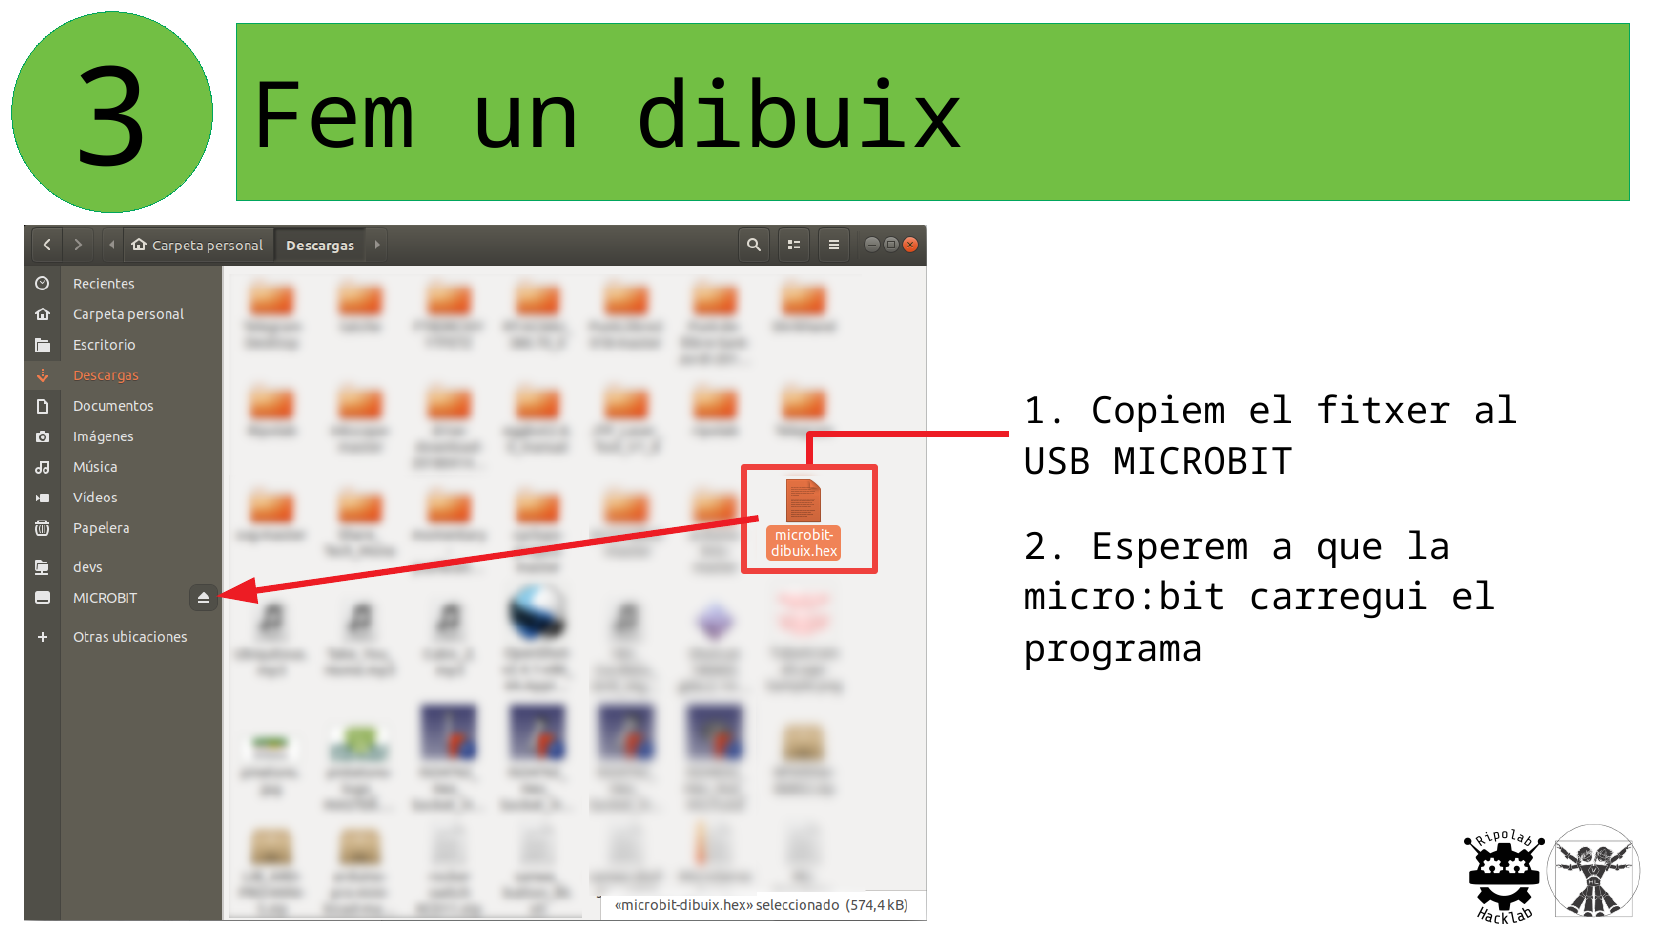

3
Fem un dibuix
1. Copiem el fitxer al USB MICROBIT
2. Esperem a que la micro:bit carregui el programa